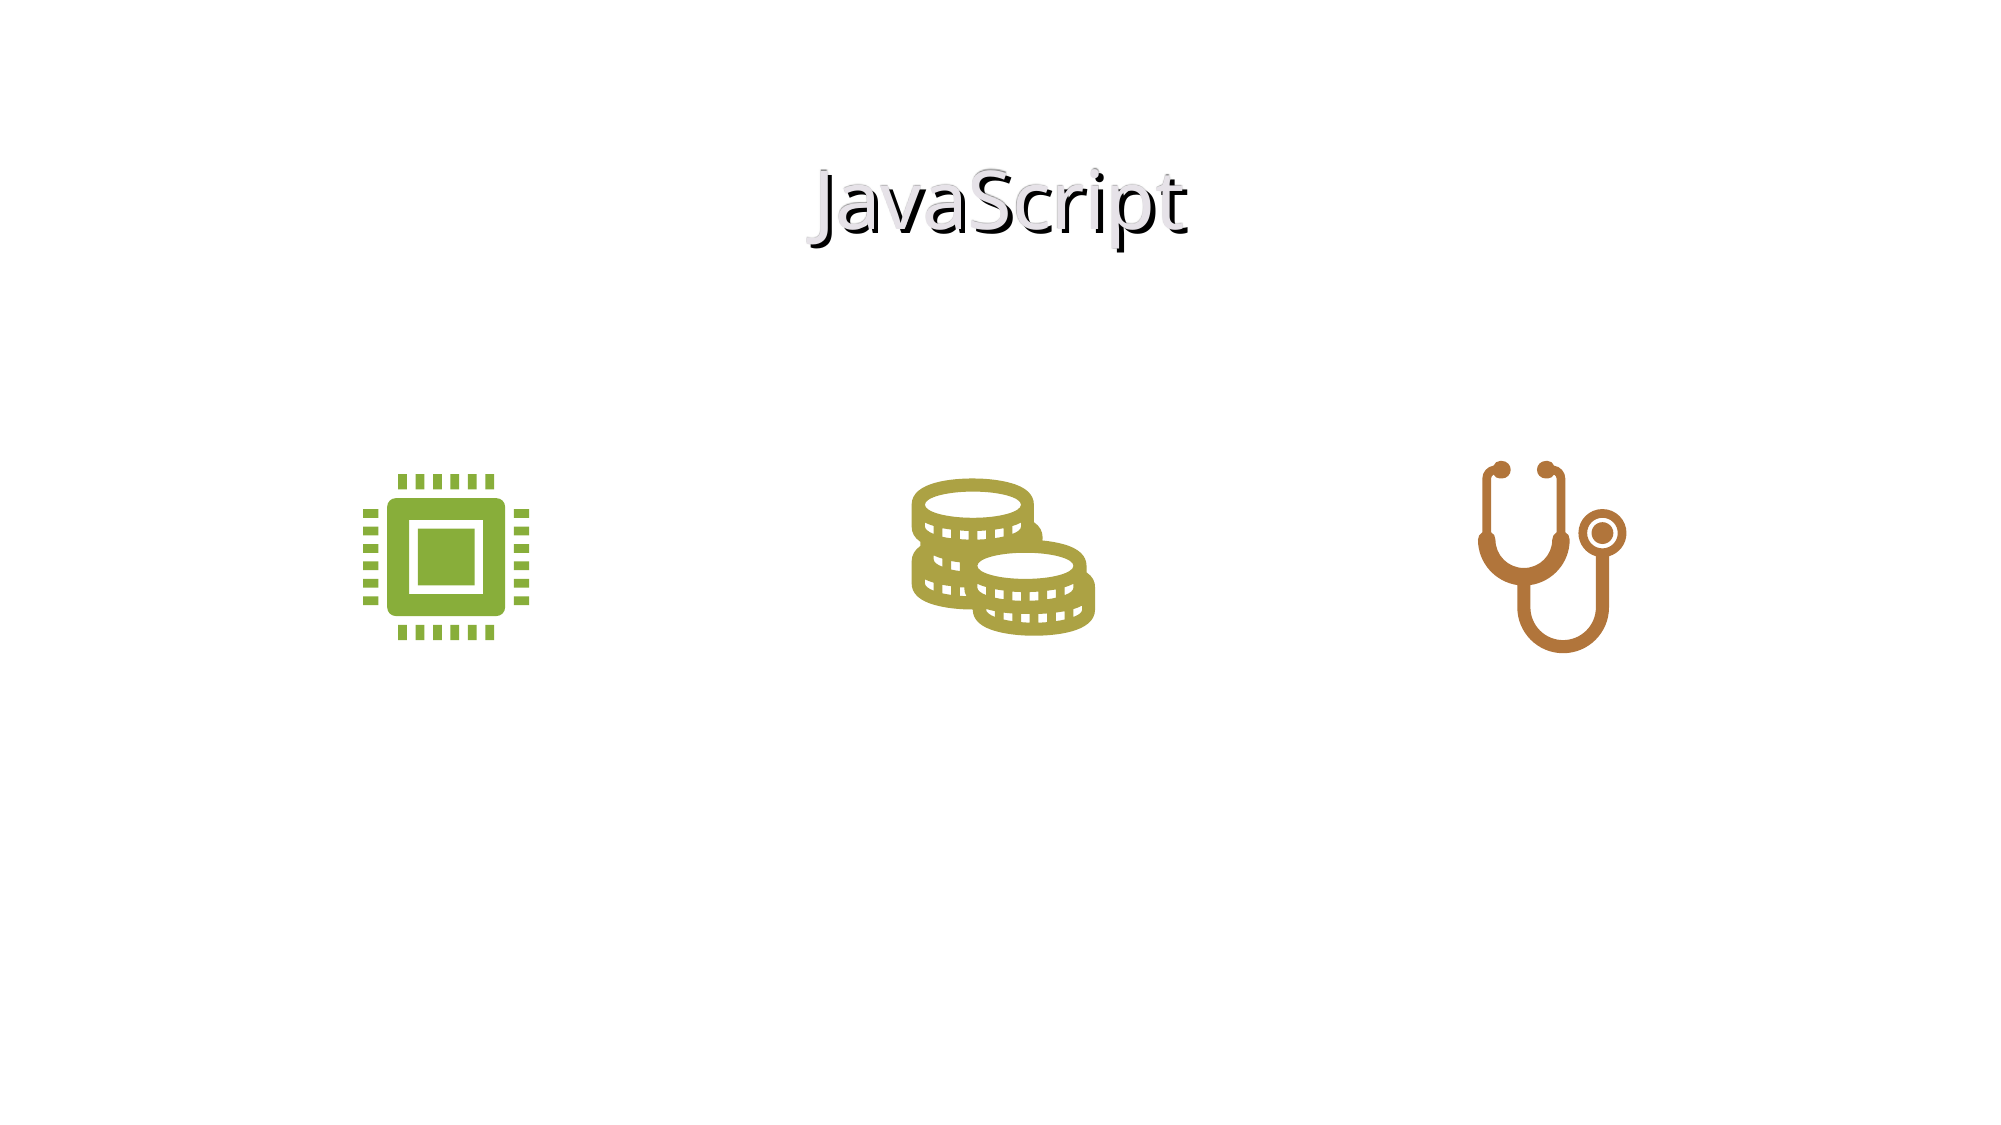

# JavaScript
Utilisé pour rendre le site interactif et charger les données dynamiquement dans les panneaux.
Riche en fonctionnalités.
Forte documentation.